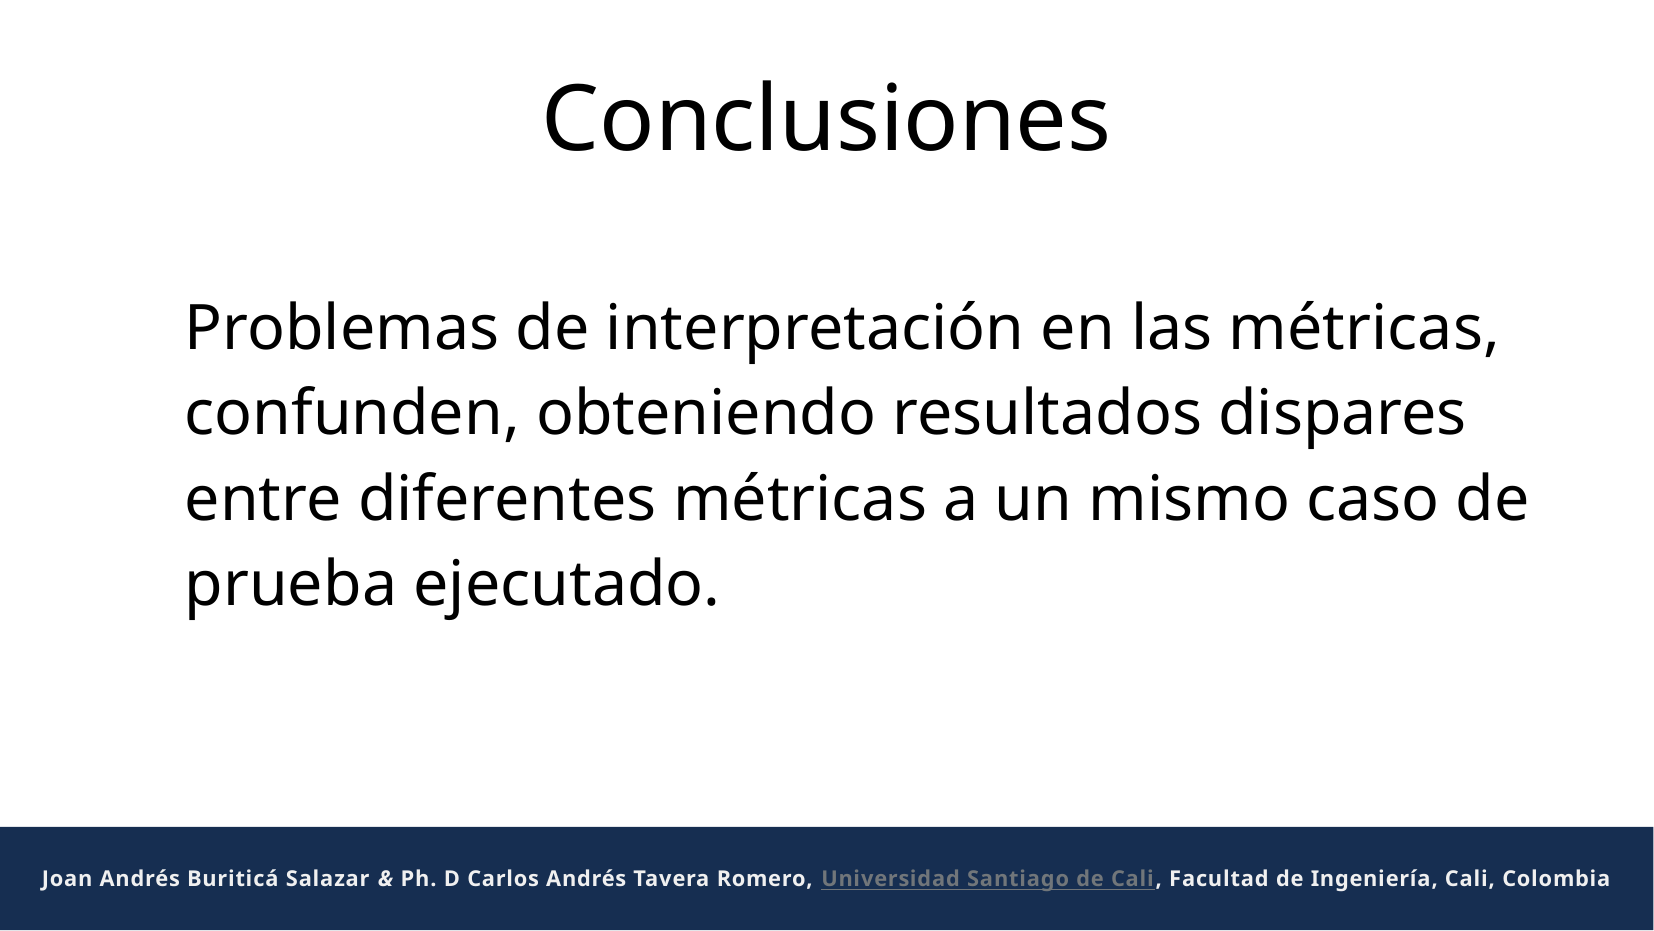

Conclusiones
# Problemas de interpretación en las métricas, confunden, obteniendo resultados dispares entre diferentes métricas a un mismo caso de prueba ejecutado.